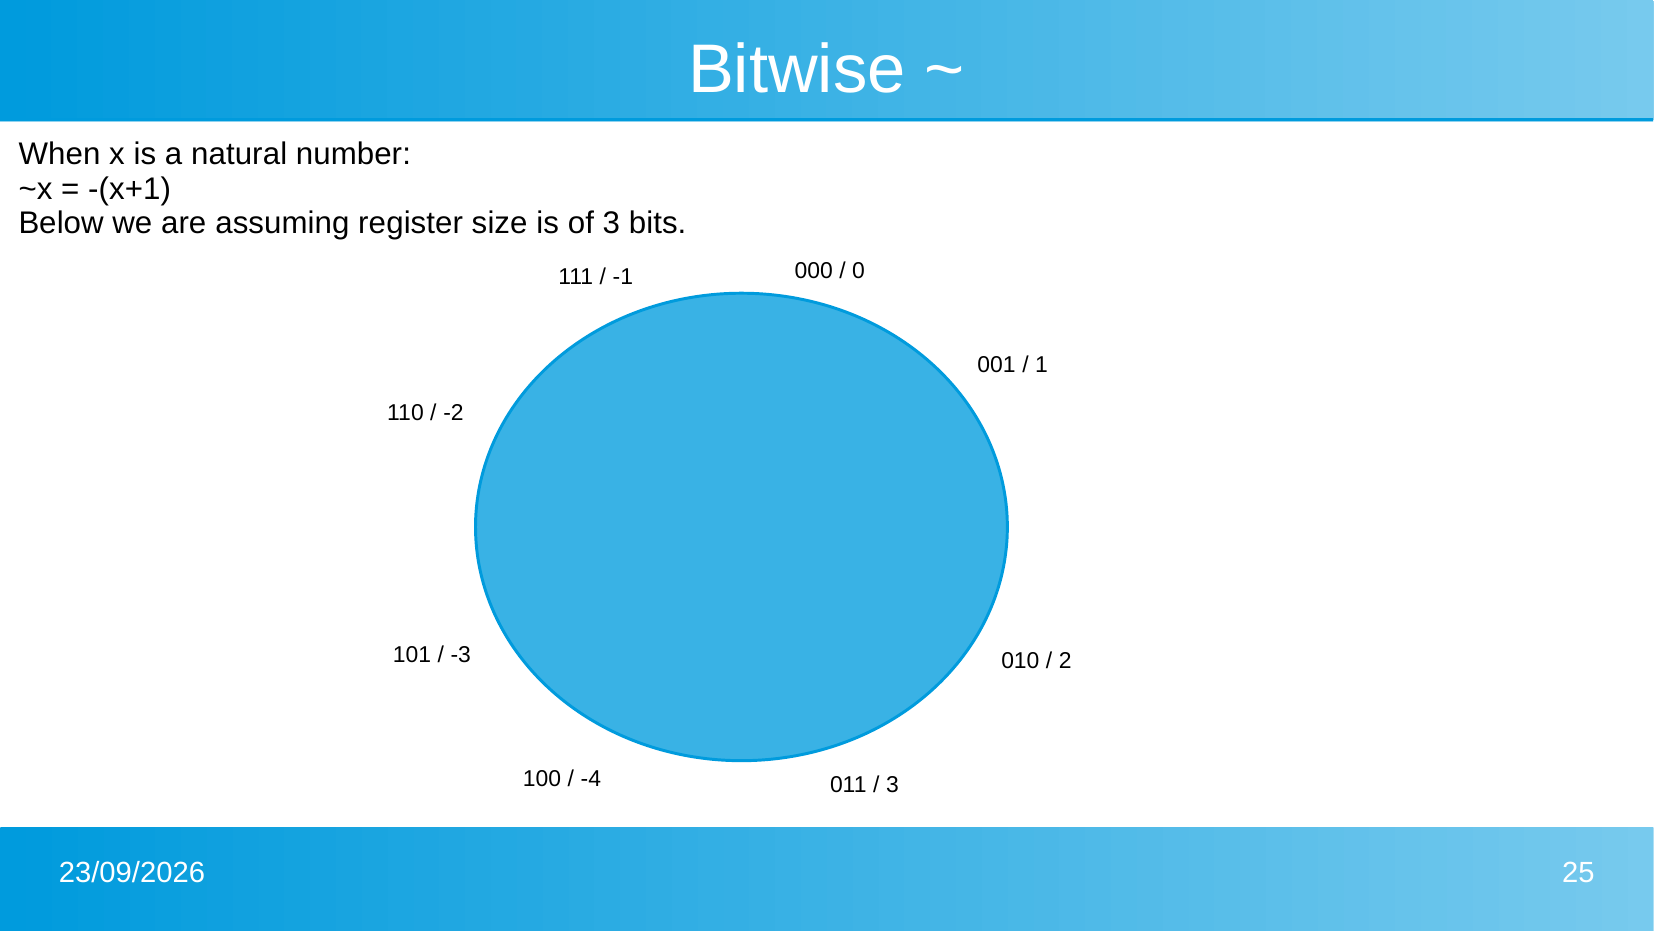

# Bitwise ~
When x is a natural number:
~x = -(x+1)
Below we are assuming register size is of 3 bits.
000 / 0
111 / -1
001 / 1
110 / -2
101 / -3
010 / 2
100 / -4
011 / 3
25